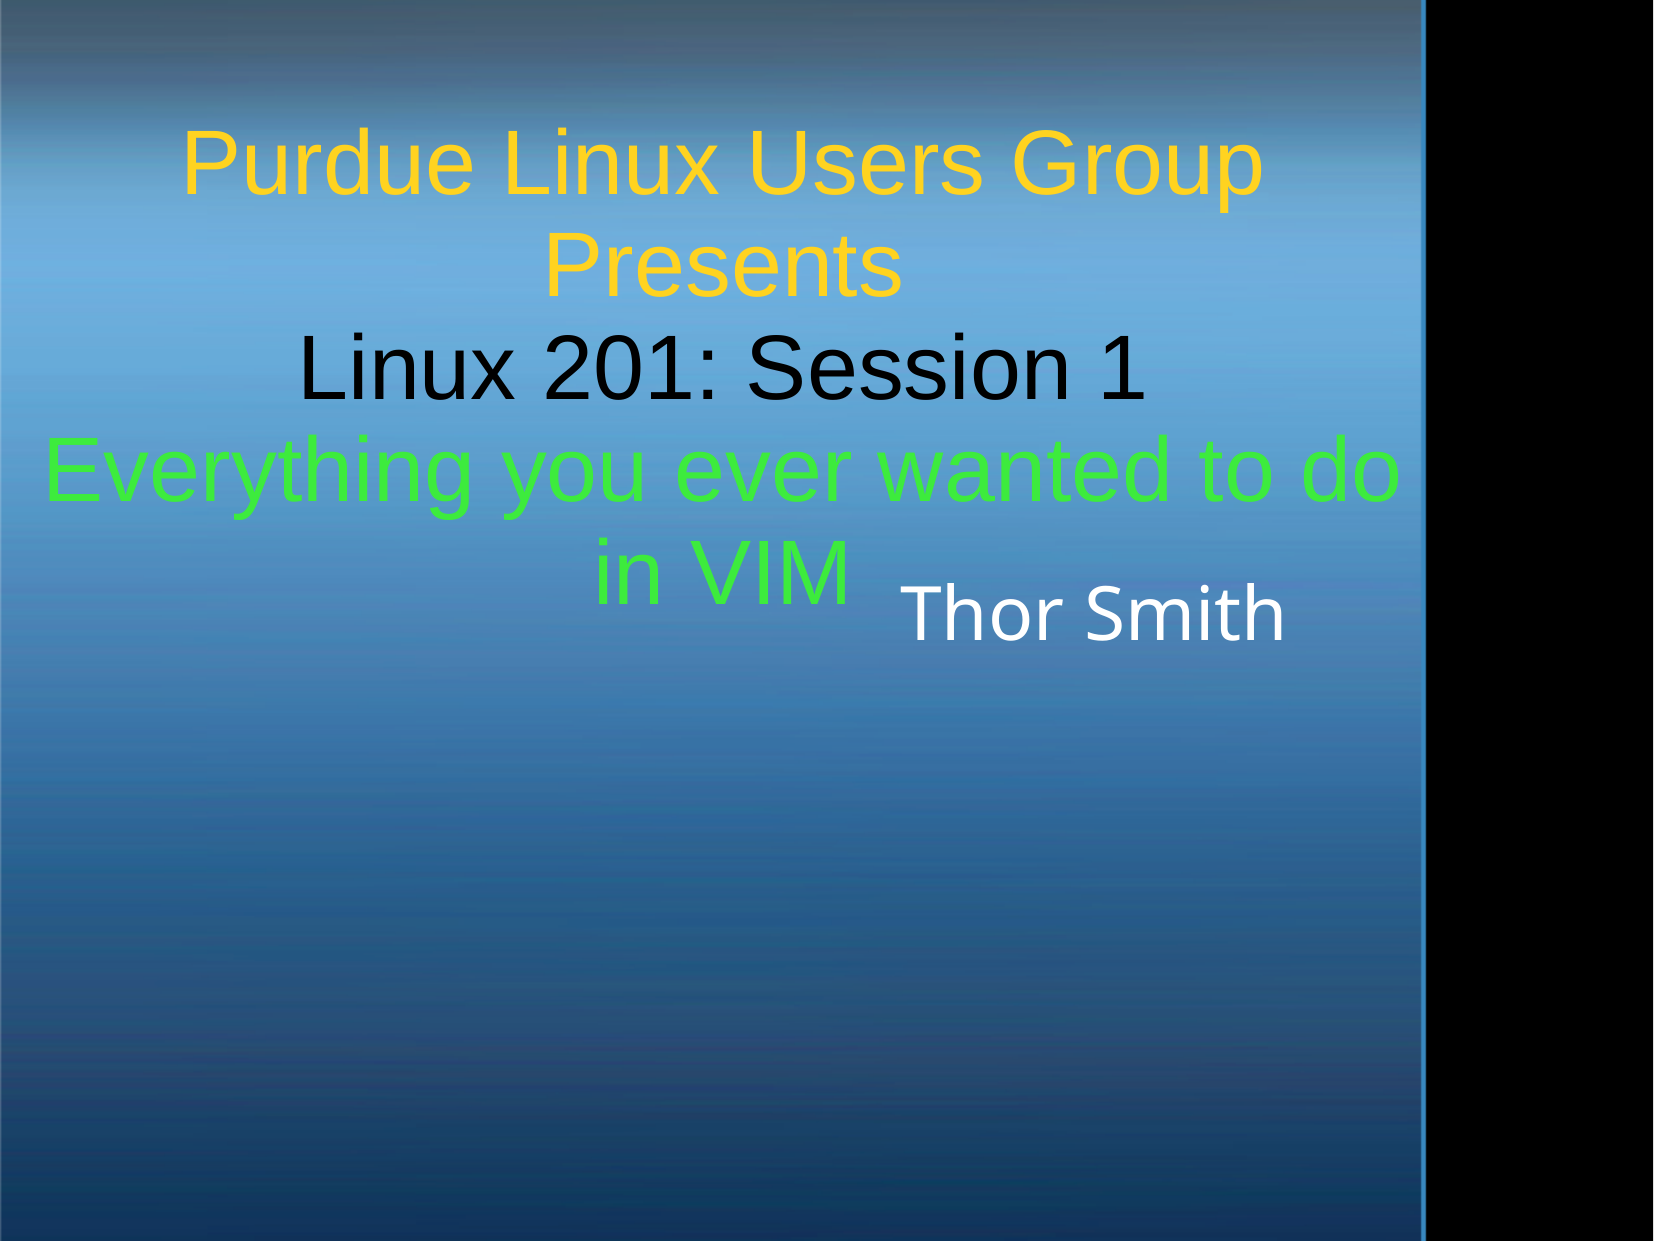

# Purdue Linux Users Group Presents Linux 201: Session 1 Everything you ever wanted to do in VIM
Thor Smith